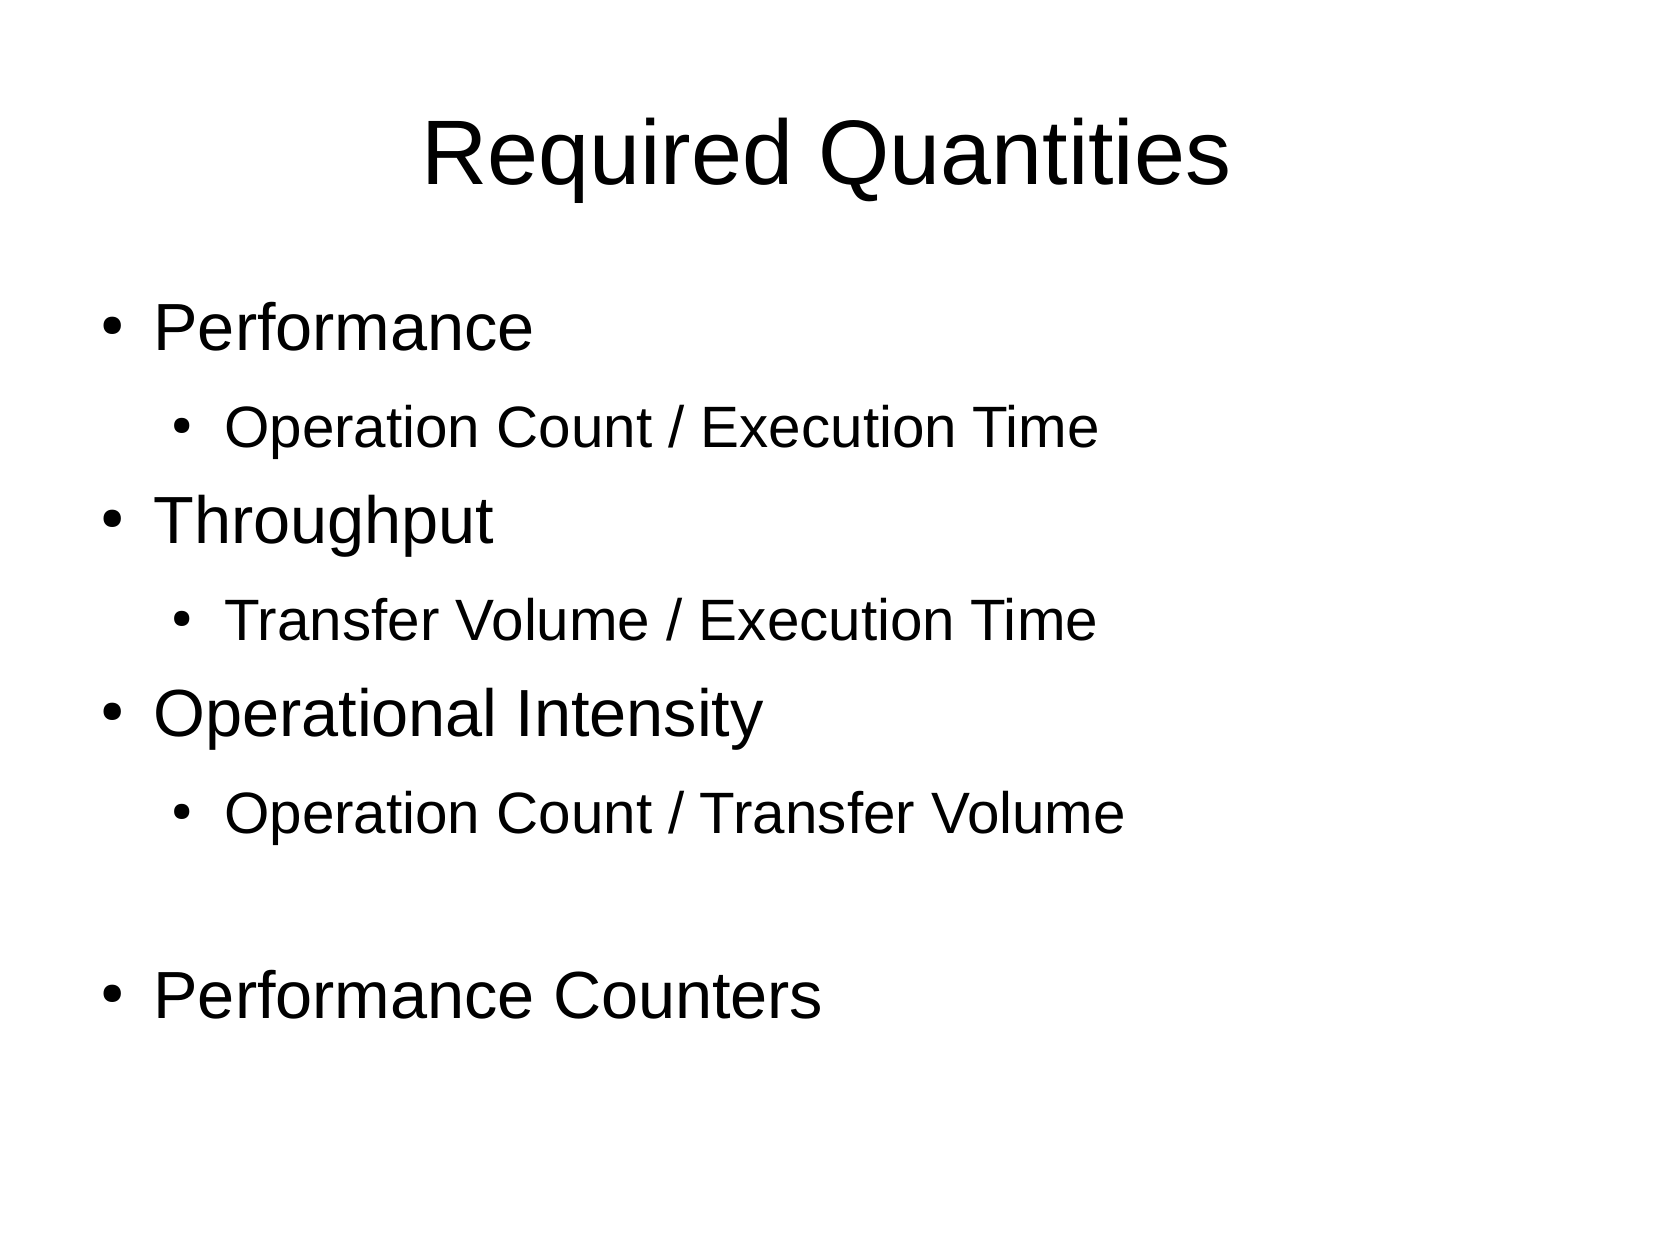

# Required Quantities
Performance
Operation Count / Execution Time
Throughput
Transfer Volume / Execution Time
Operational Intensity
Operation Count / Transfer Volume
Performance Counters